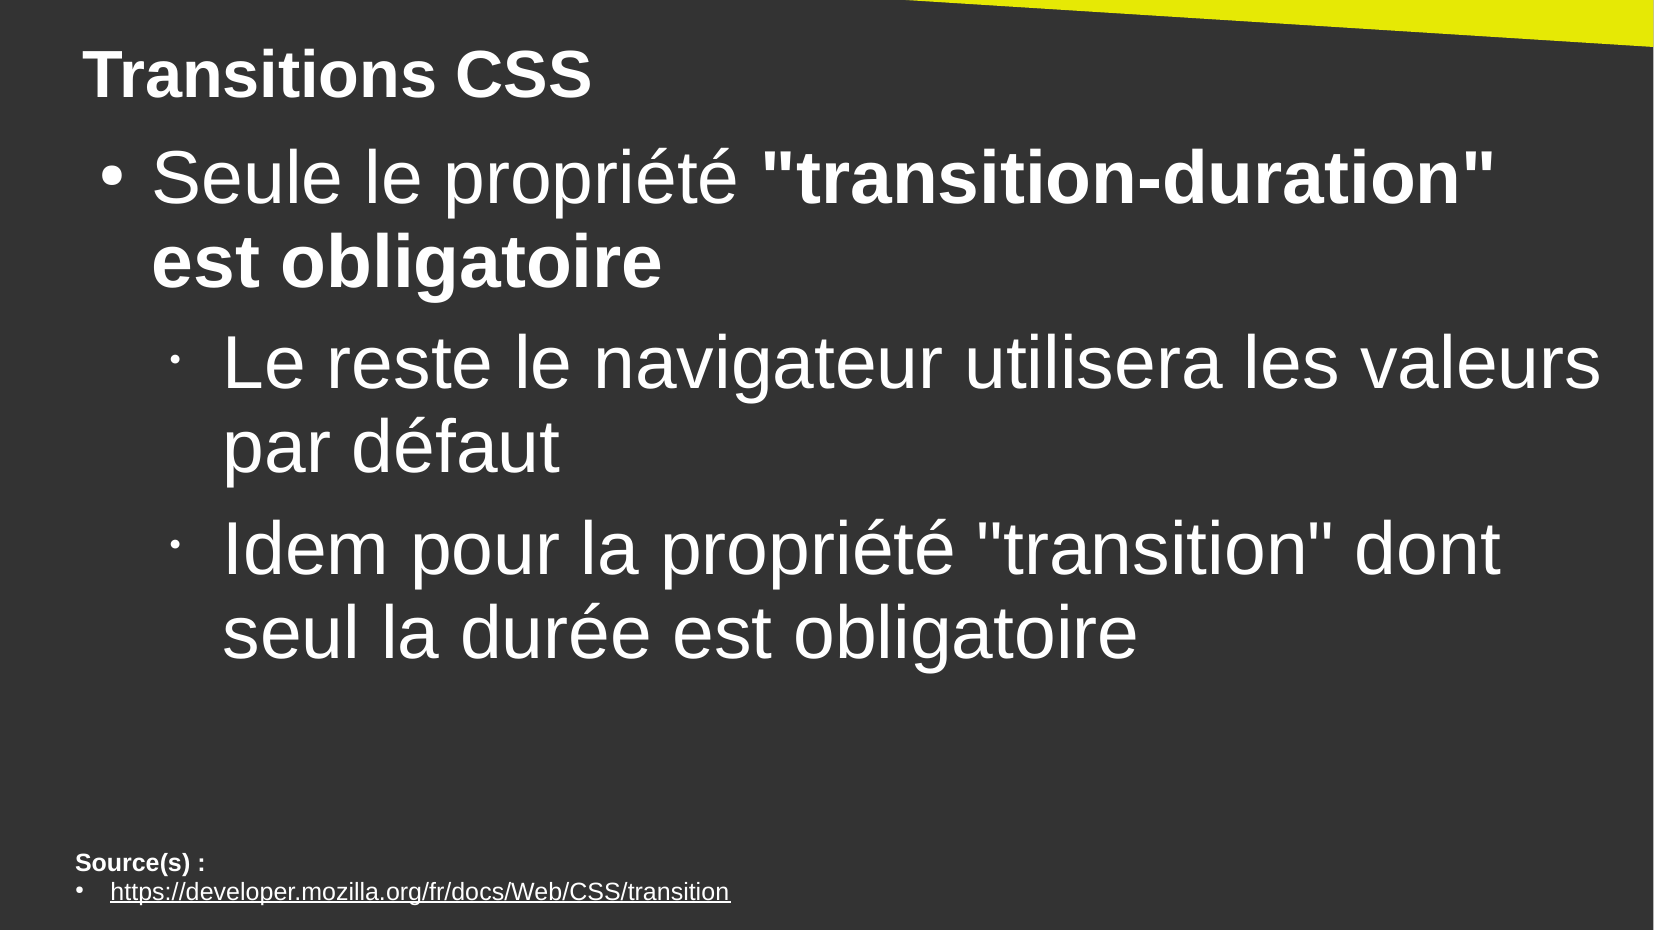

# Transitions CSS
Seule le propriété "transition-duration" est obligatoire
Le reste le navigateur utilisera les valeurs par défaut
Idem pour la propriété "transition" dont seul la durée est obligatoire
Source(s) :
https://developer.mozilla.org/fr/docs/Web/CSS/transition